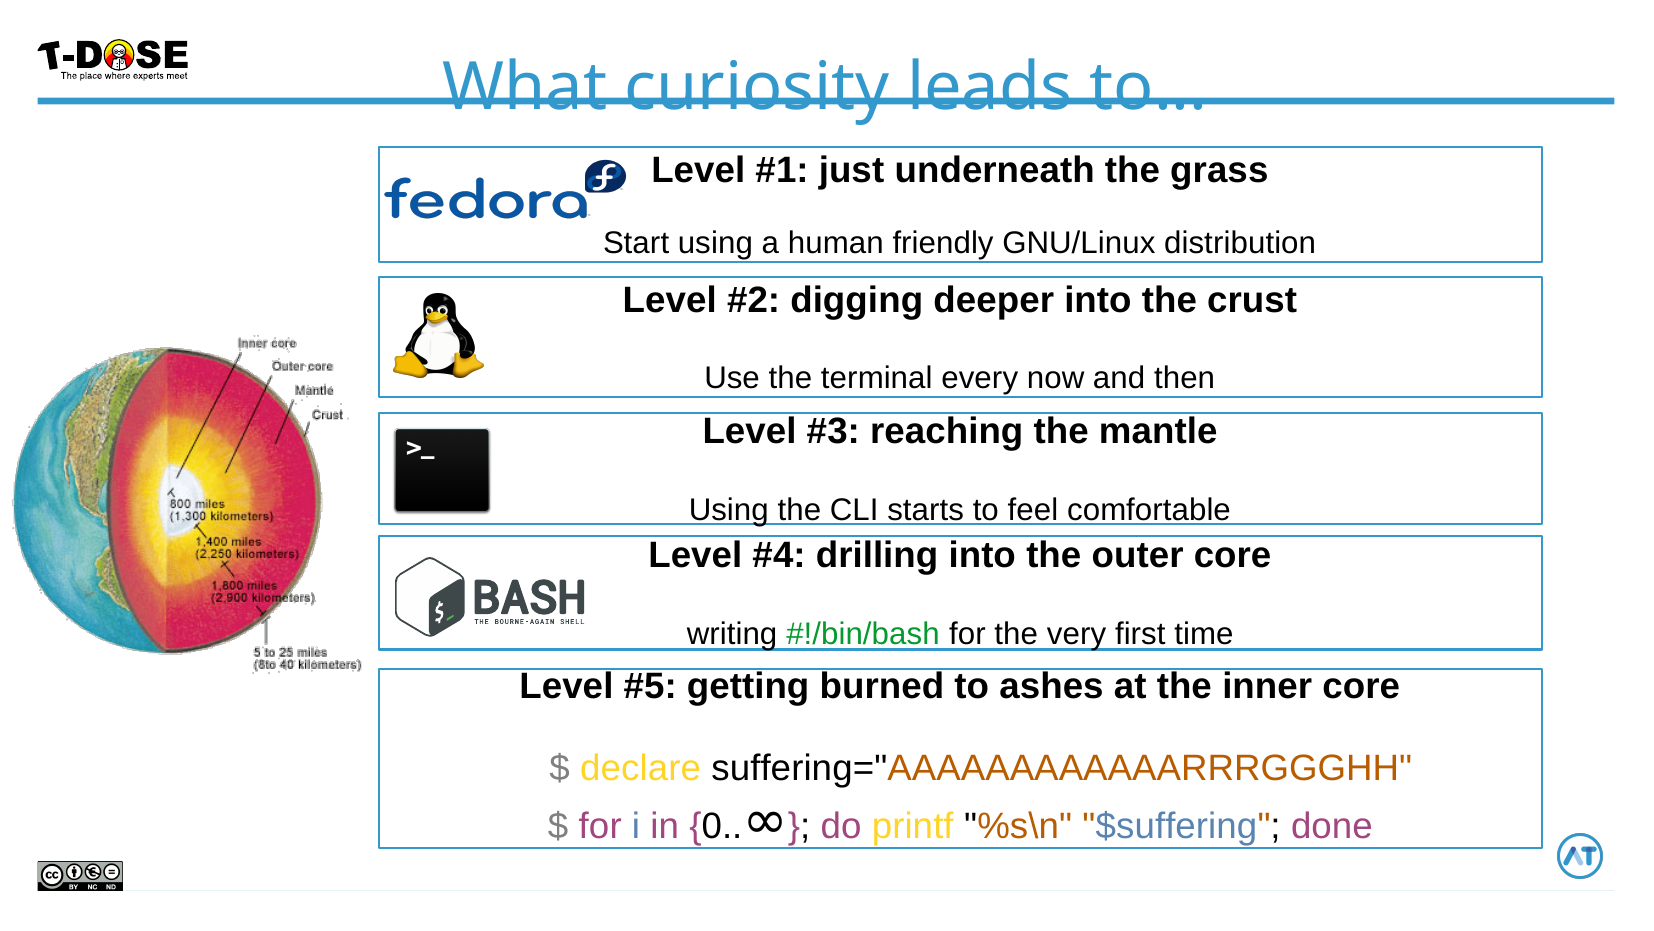

What curiosity leads to...
Level #1: just underneath the grass
Start using a human friendly GNU/Linux distribution
Level #2: digging deeper into the crust
Use the terminal every now and then
Level #3: reaching the mantle
Using the CLI starts to feel comfortable
Level #4: drilling into the outer core
writing #!/bin/bash for the very first time
Level #5: getting burned to ashes at the inner core
 $ declare suffering="AAAAAAAAAAAARRRGGGHH"
$ for i in {0..∞}; do printf "%s\n" "$suffering"; done